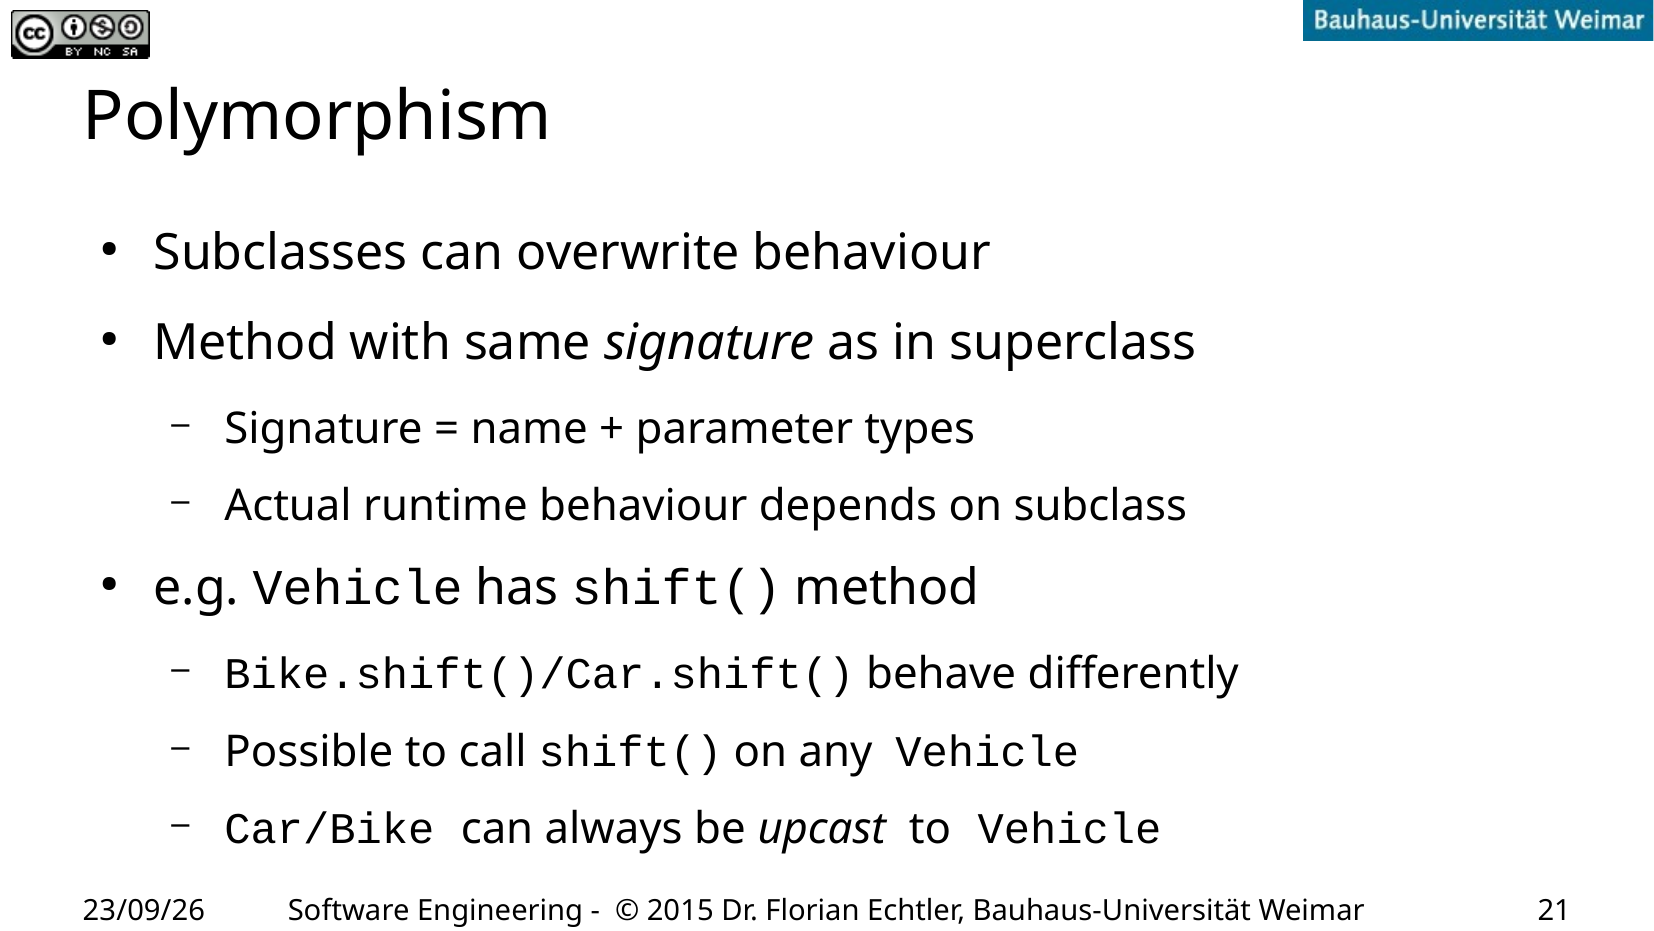

# Polymorphism
Subclasses can overwrite behaviour
Method with same signature as in superclass
Signature = name + parameter types
Actual runtime behaviour depends on subclass
e.g. Vehicle has shift() method
Bike.shift()/Car.shift() behave differently
Possible to call shift() on any Vehicle
Car/Bike can always be upcast to Vehicle
Software Engineering - © 2015 Dr. Florian Echtler, Bauhaus-Universität Weimar
21